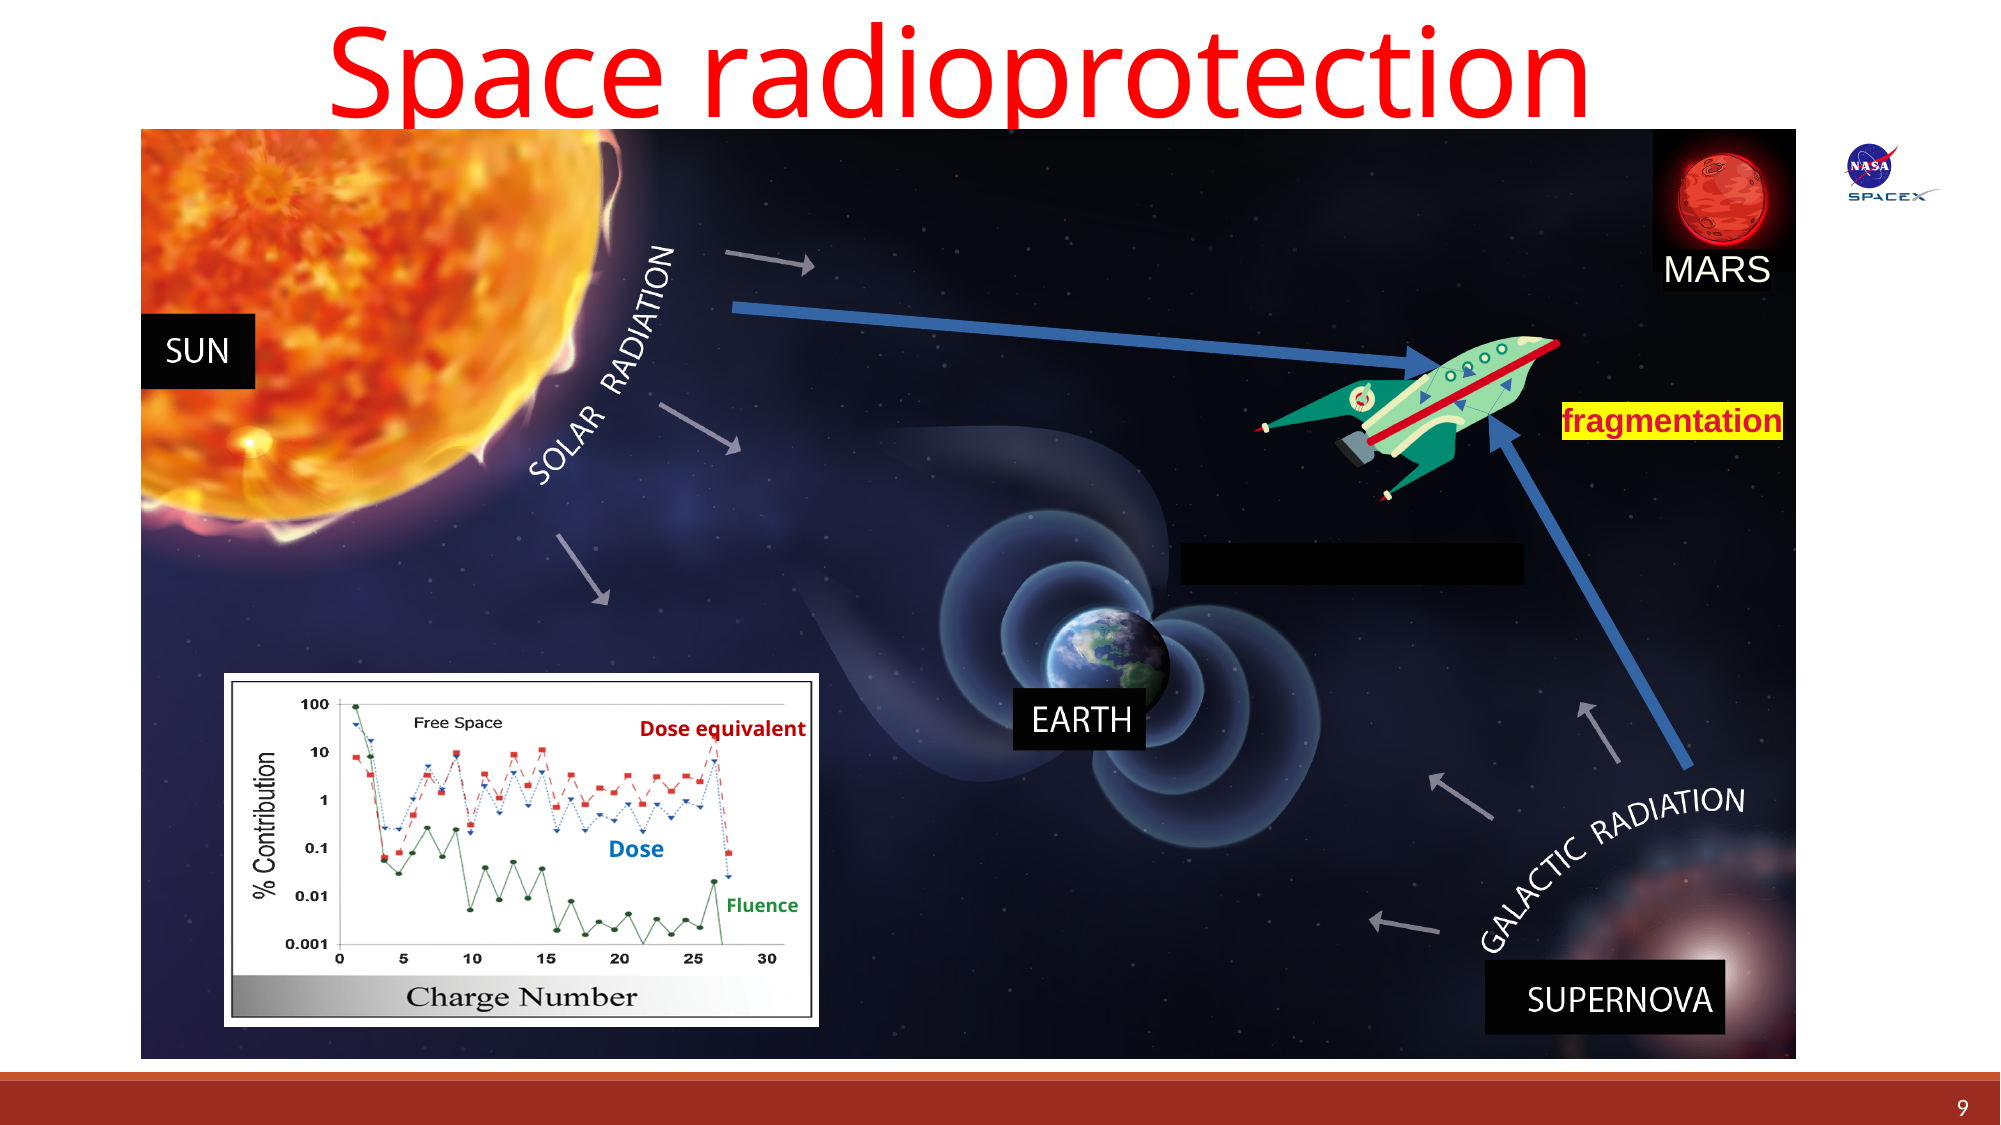

Space radioprotection
MARS
fragmentation
Dose equivalent
Dose
Fluence